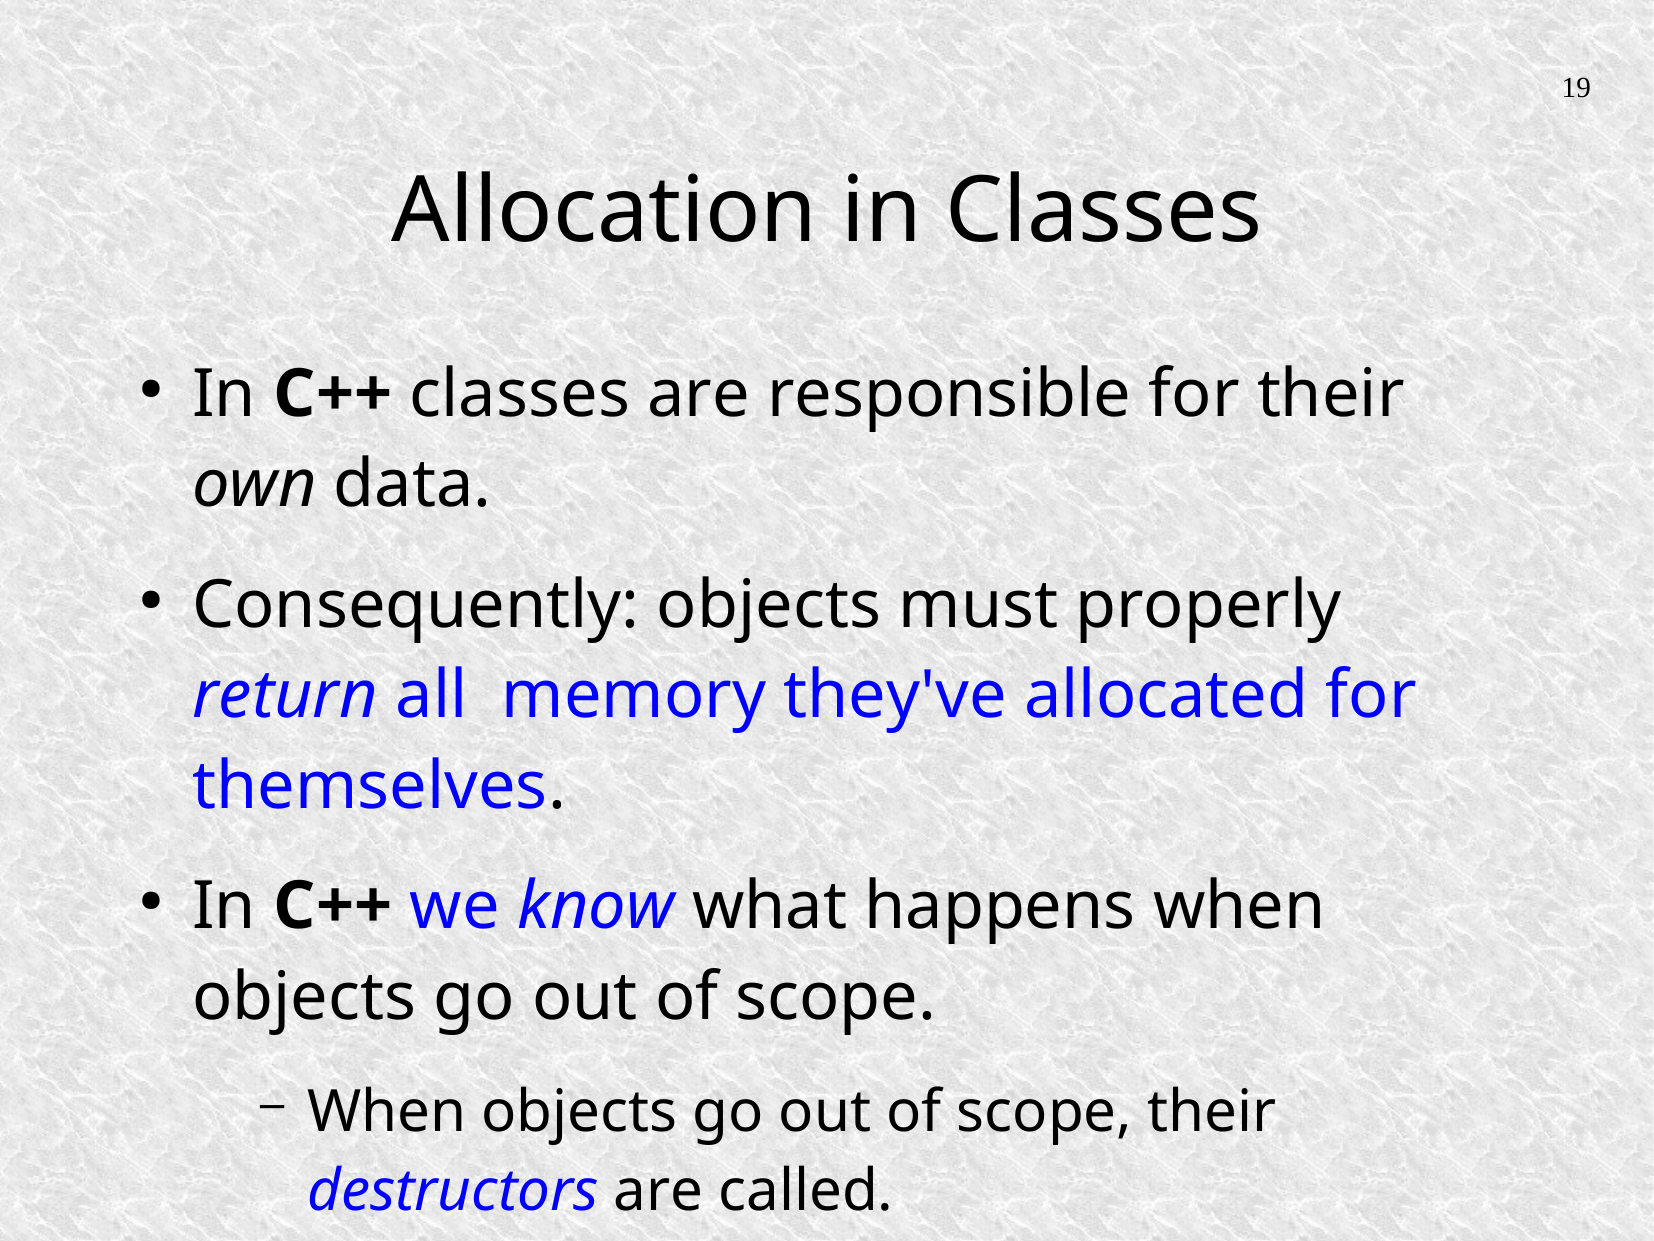

19
# Allocation in Classes
In C++ classes are responsible for their own data.
Consequently: objects must properly return all memory they've allocated for themselves.
In C++ we know what happens when objects go out of scope.
When objects go out of scope, their destructors are called.
The software engineer has strong control.